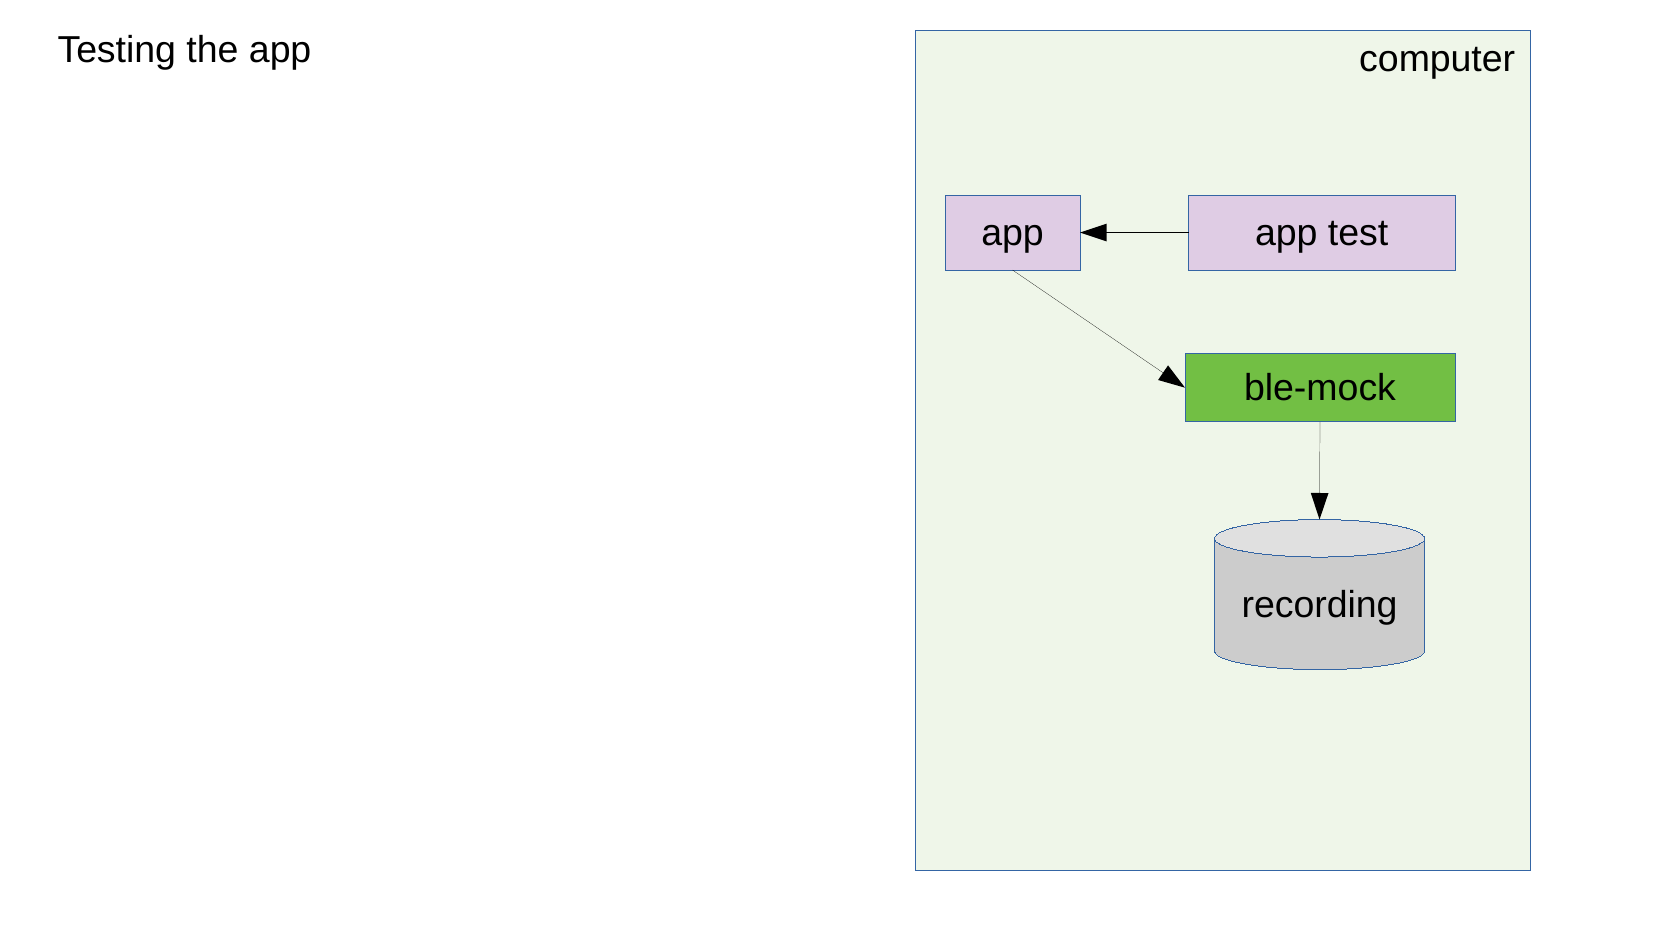

Testing the app
computer
app
app test
ble-mock
recording